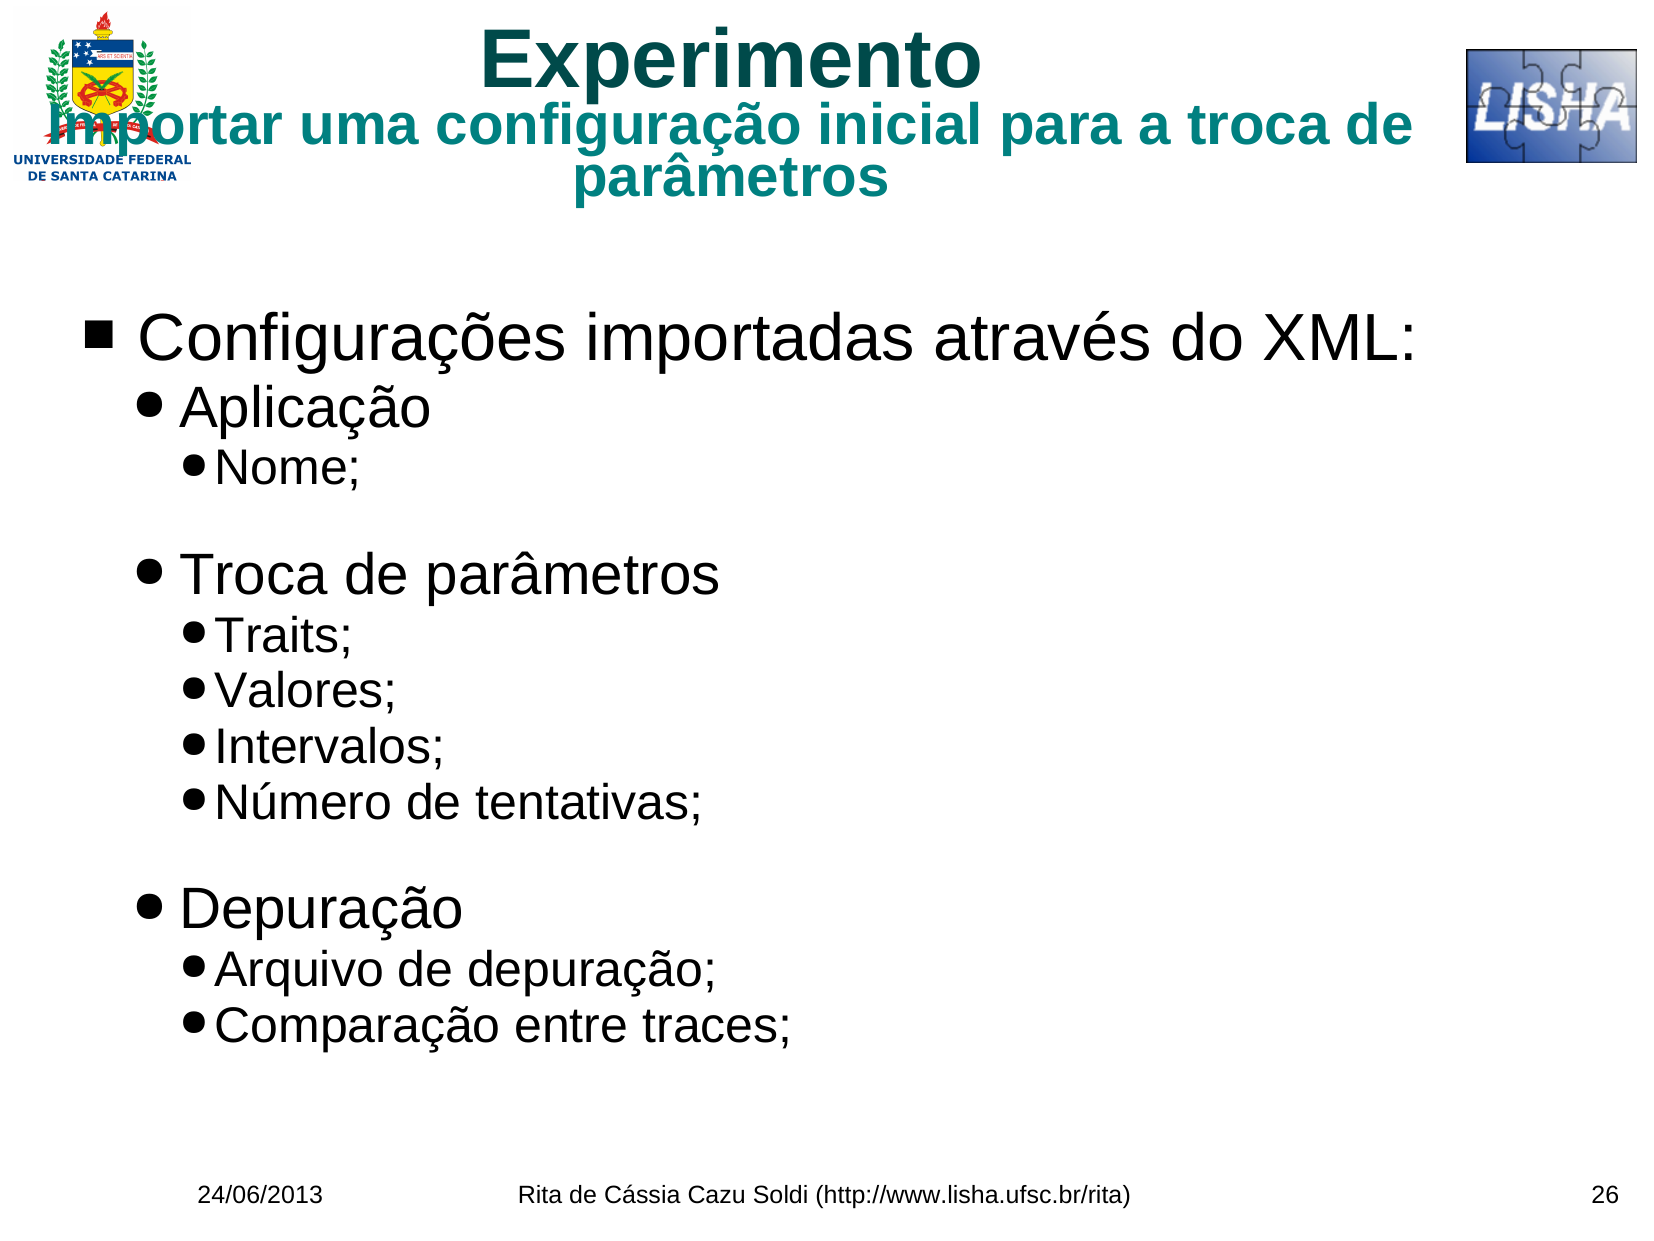

# Experimento Importar uma configuração inicial para a troca de parâmetros
Configurações importadas através do XML:
Aplicação
Nome;
Troca de parâmetros
Traits;
Valores;
Intervalos;
Número de tentativas;
Depuração
Arquivo de depuração;
Comparação entre traces;